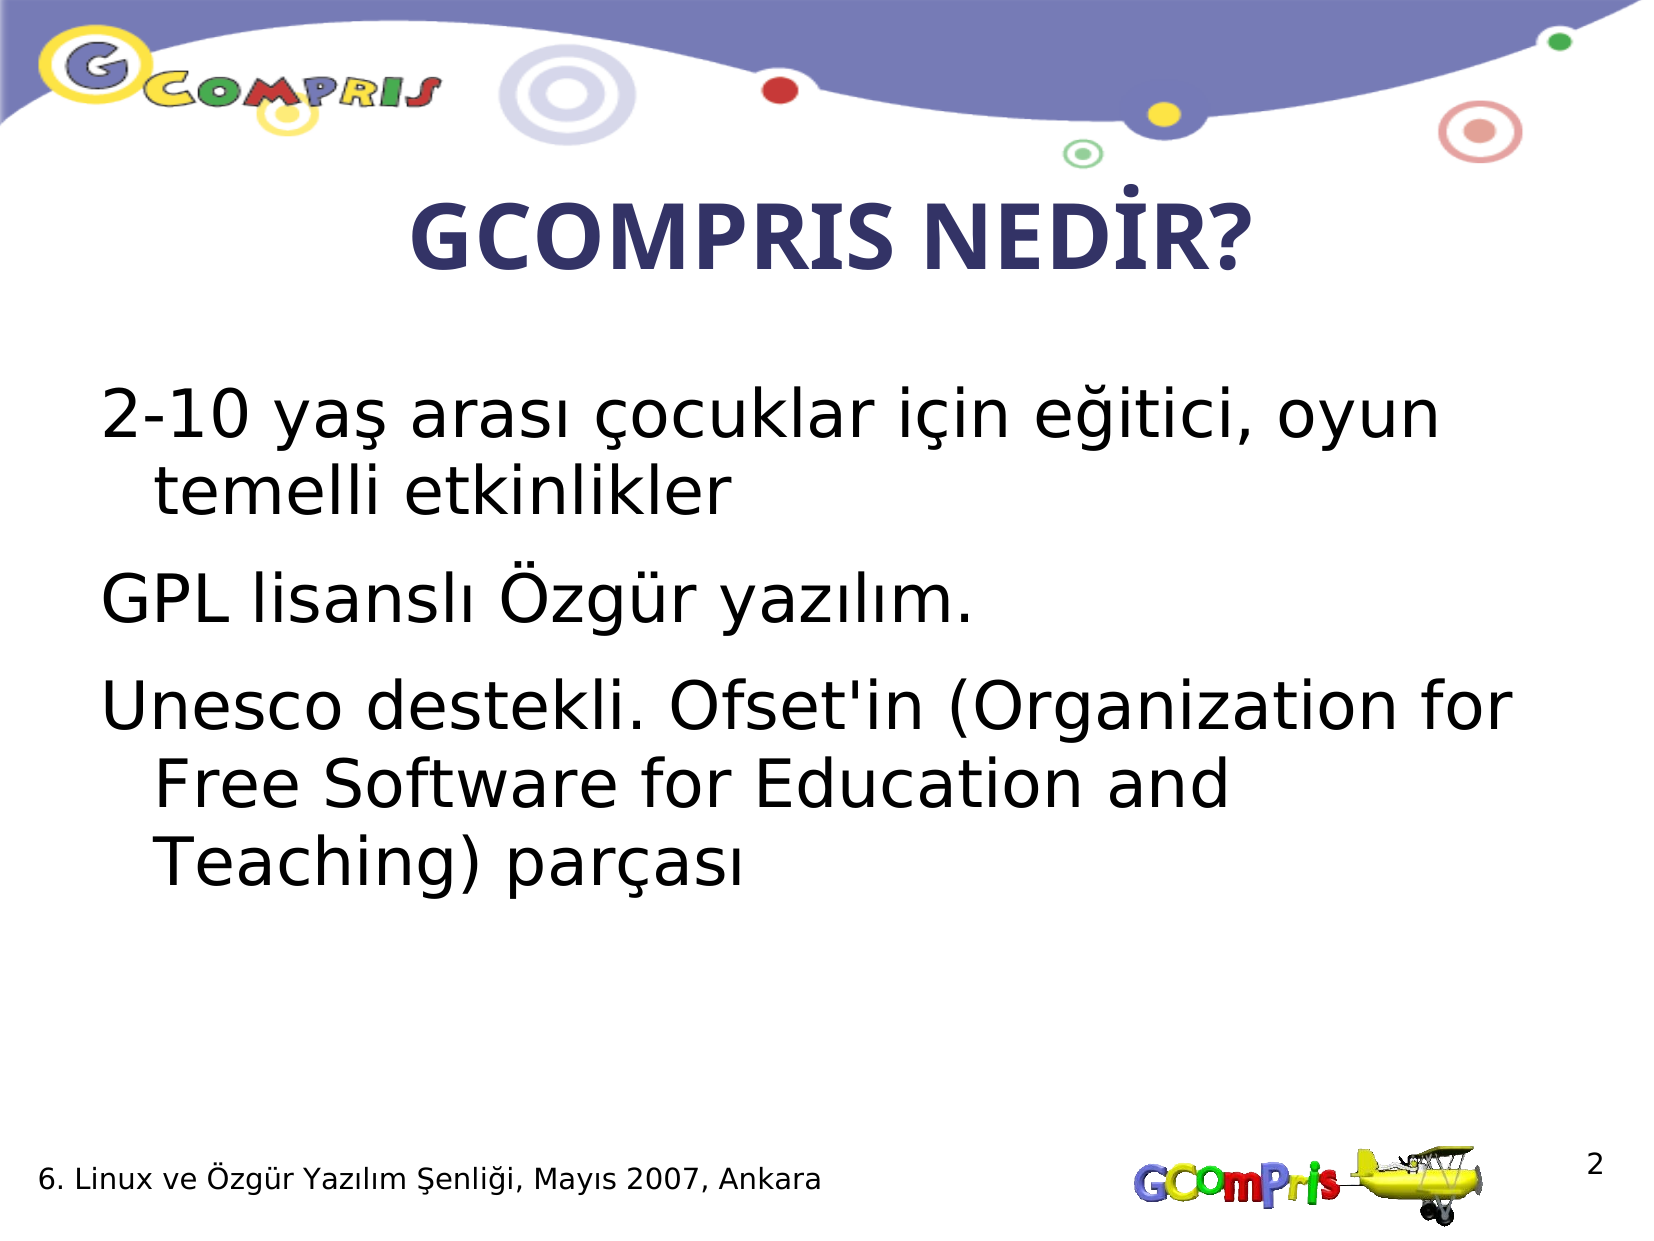

# GCOMPRIS NEDİR?
2-10 yaş arası çocuklar için eğitici, oyun temelli etkinlikler
GPL lisanslı Özgür yazılım.
Unesco destekli. Ofset'in (Organization for Free Software for Education and Teaching) parçası